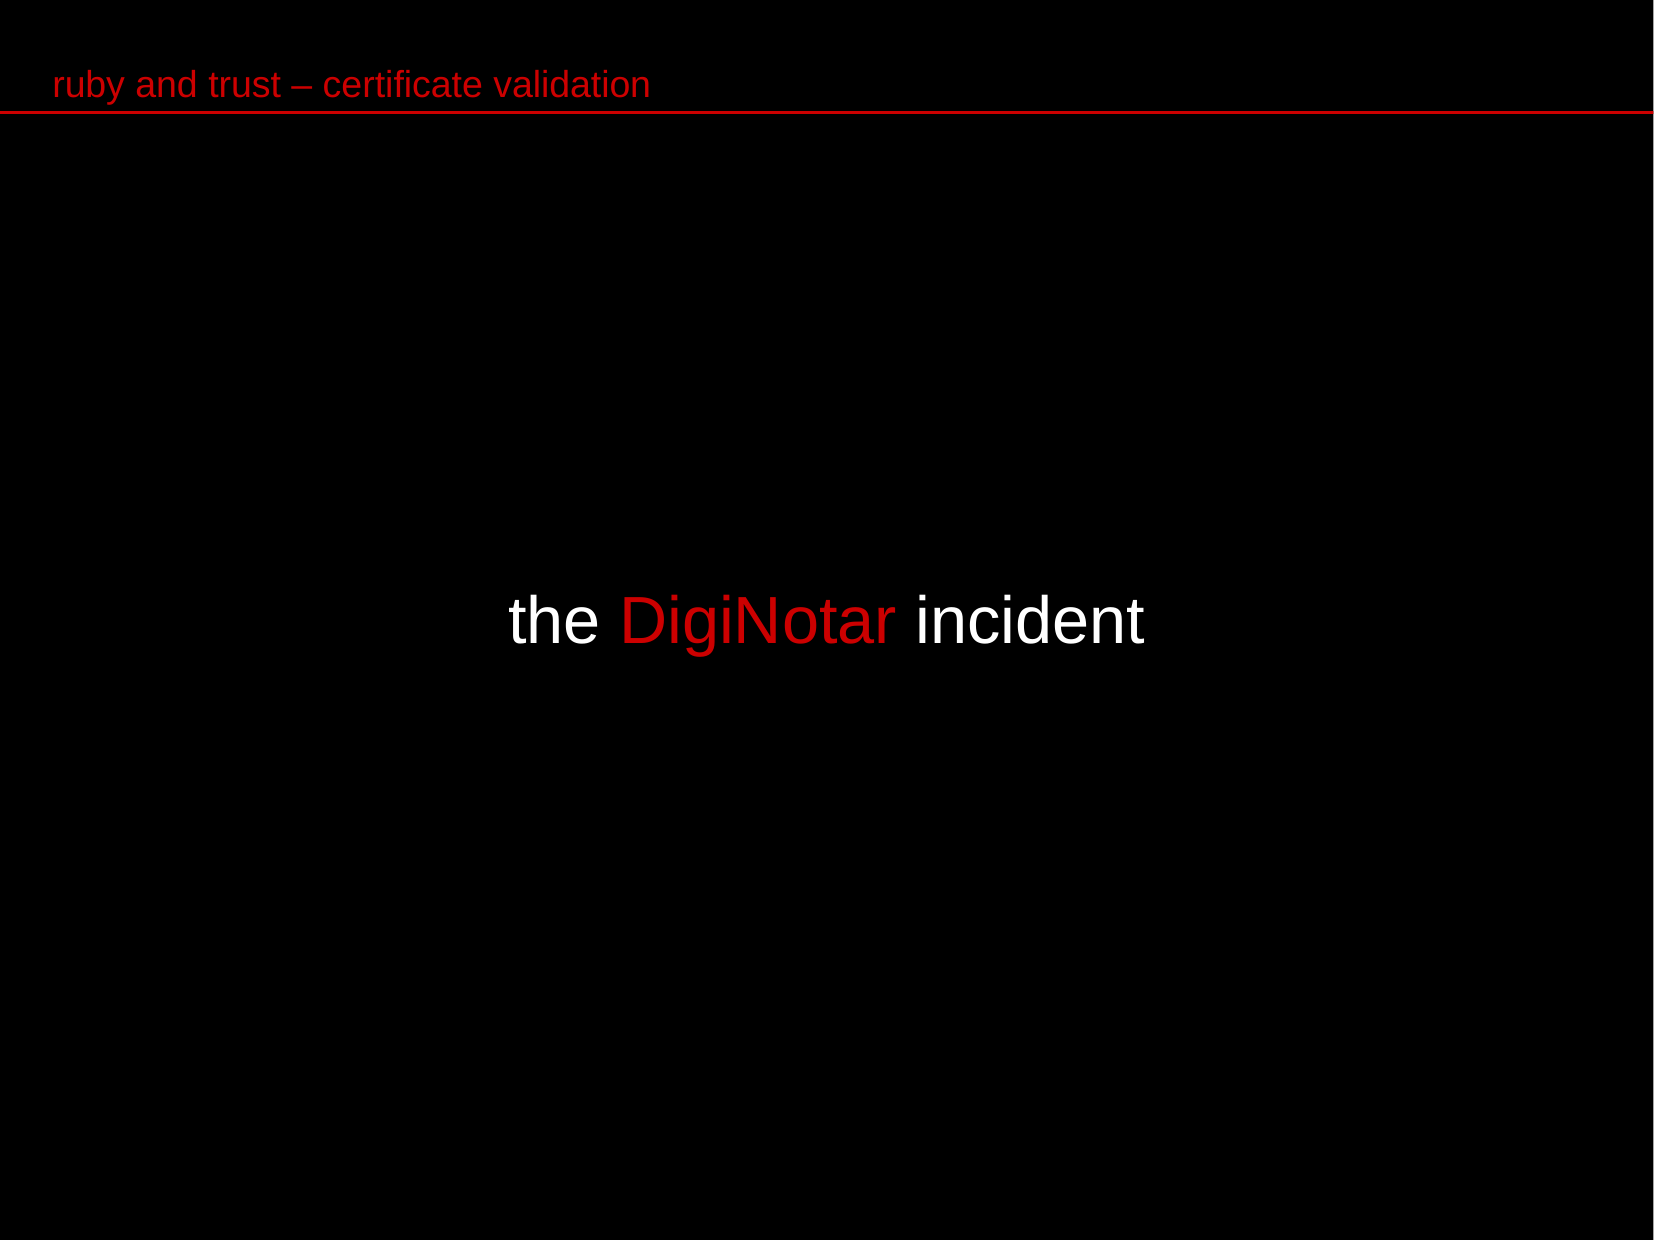

# the DigiNotar incident
ruby and trust – certificate validation